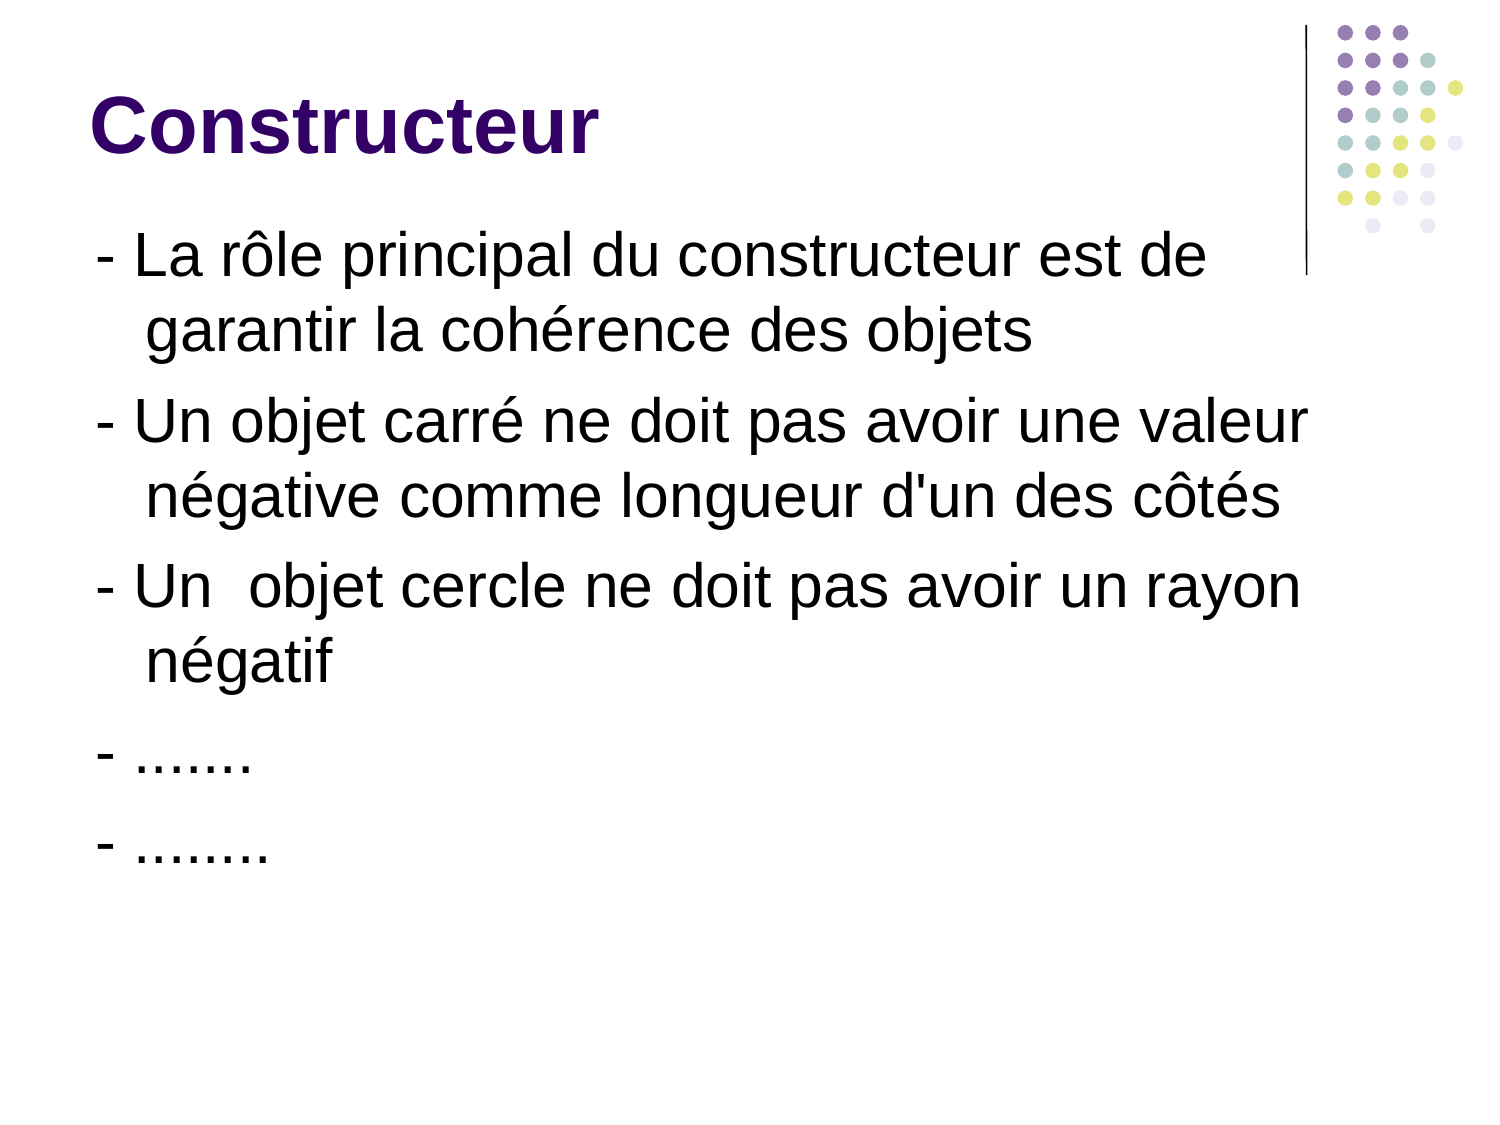

# Constructeur
- La rôle principal du constructeur est de garantir la cohérence des objets
- Un objet carré ne doit pas avoir une valeur négative comme longueur d'un des côtés
- Un objet cercle ne doit pas avoir un rayon négatif
- .......
- ........